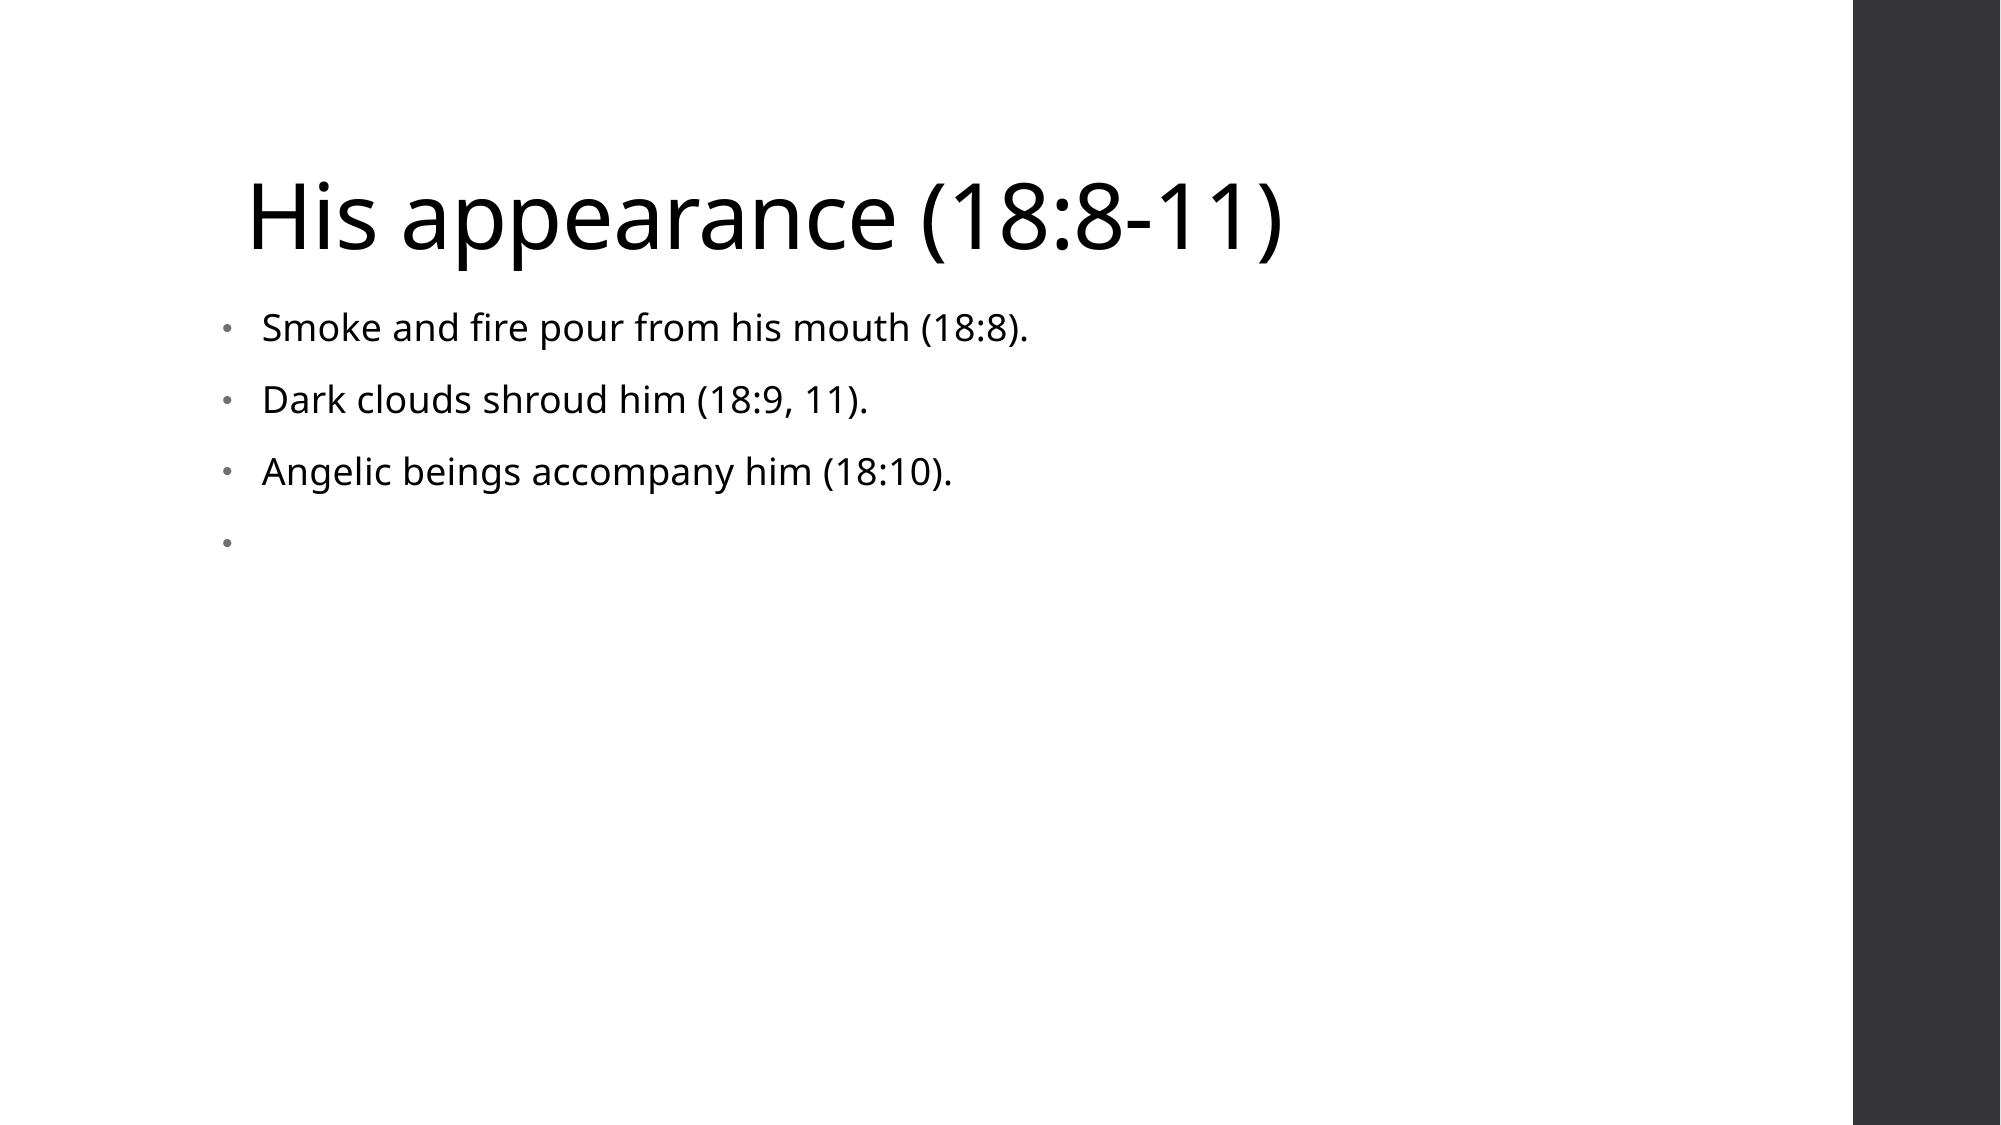

# His appearance (18:8-11)
 Smoke and fire pour from his mouth (18:8).
 Dark clouds shroud him (18:9, 11).
 Angelic beings accompany him (18:10).